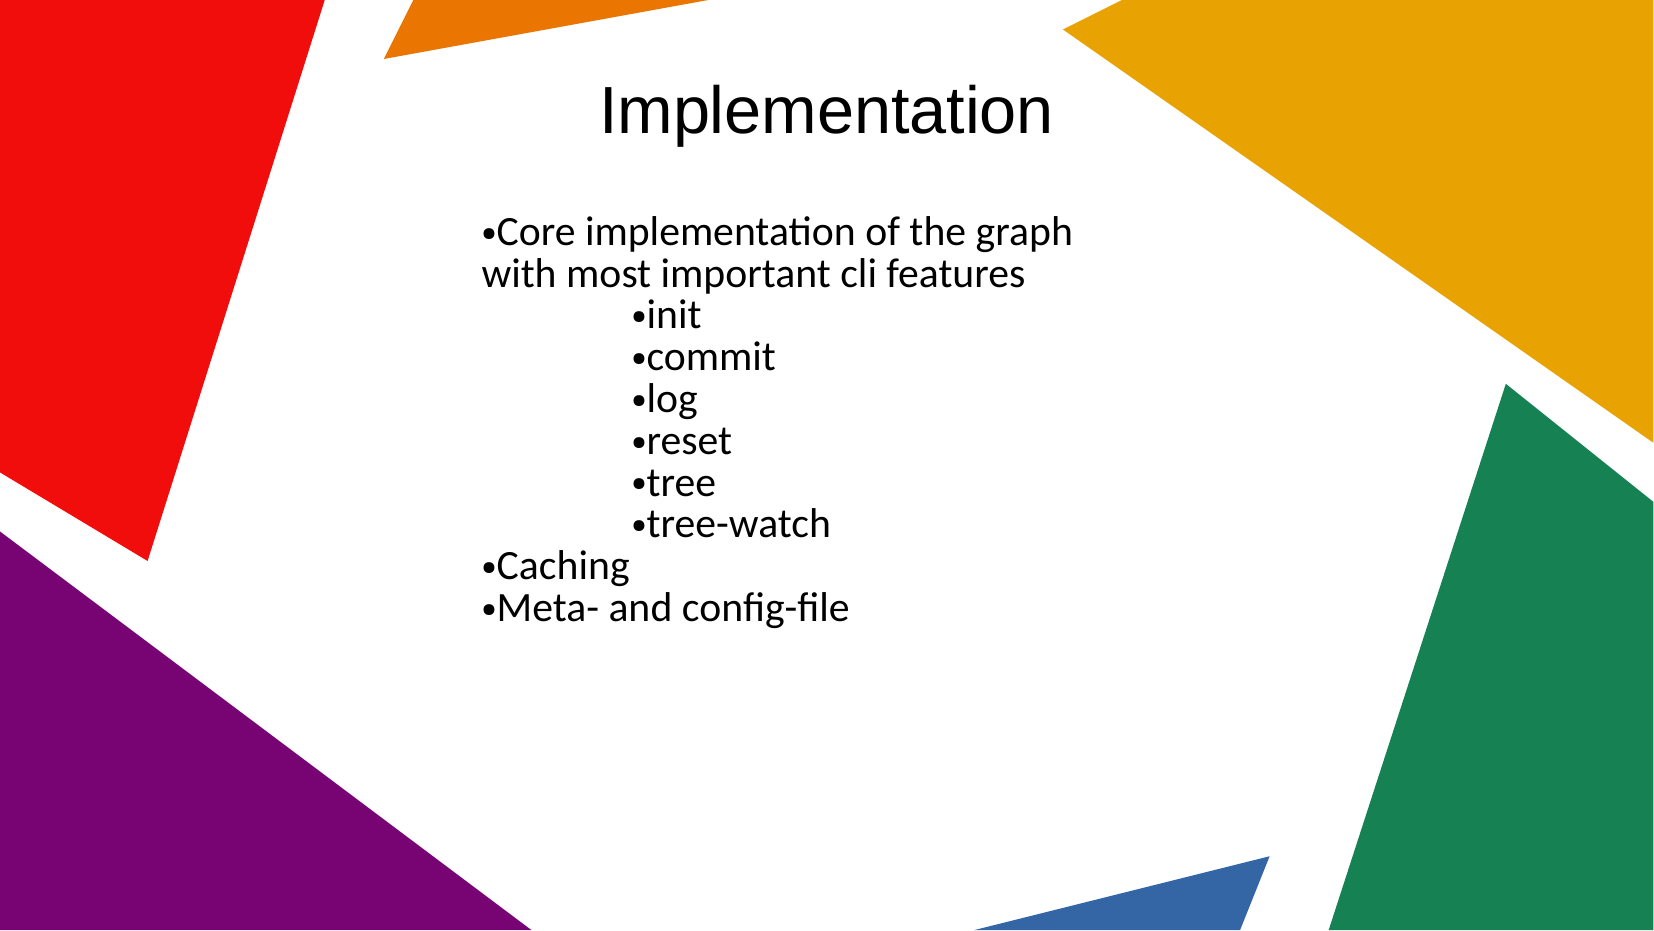

Implementation
Core implementation of the graph
with most important cli features
init
commit
log
reset
tree
tree-watch
Caching
Meta- and config-file